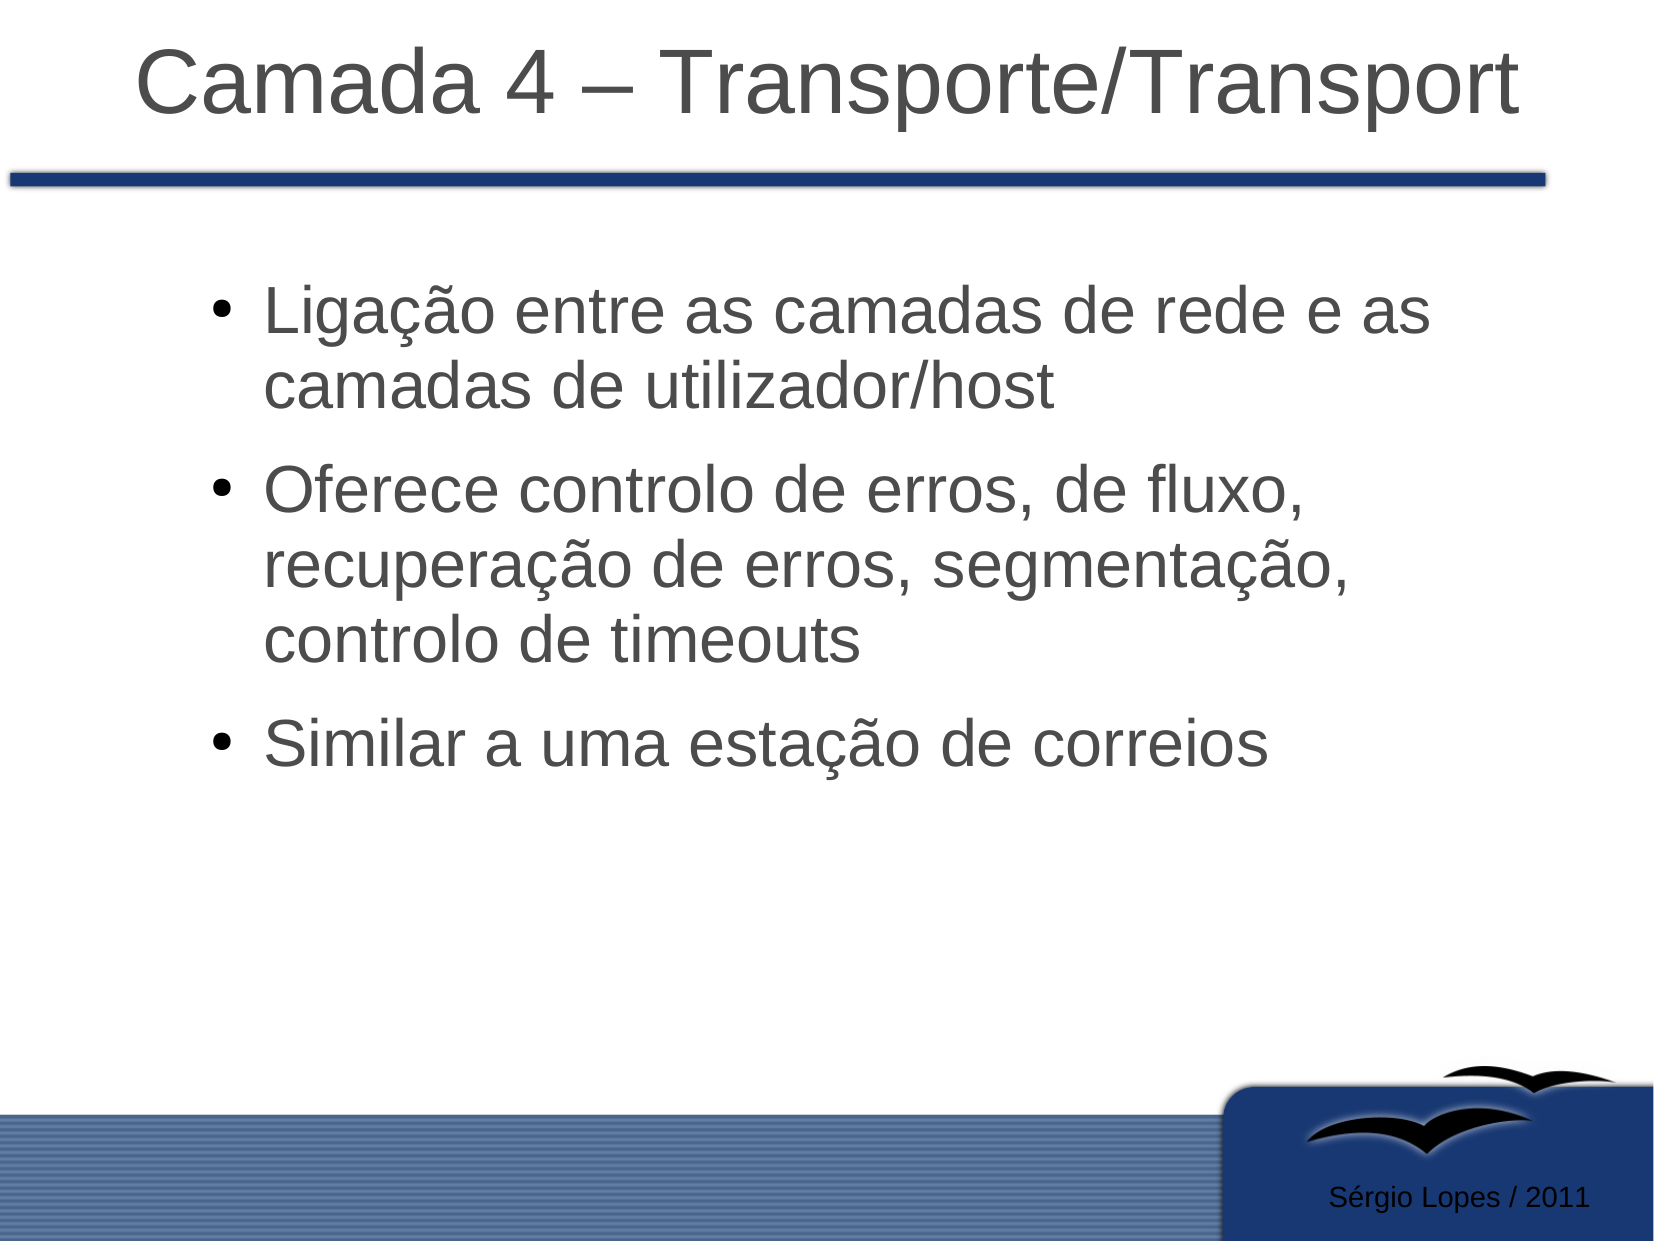

# Camada 4 – Transporte/Transport
Ligação entre as camadas de rede e as camadas de utilizador/host
Oferece controlo de erros, de fluxo, recuperação de erros, segmentação, controlo de timeouts
Similar a uma estação de correios
Sérgio Lopes / 2011